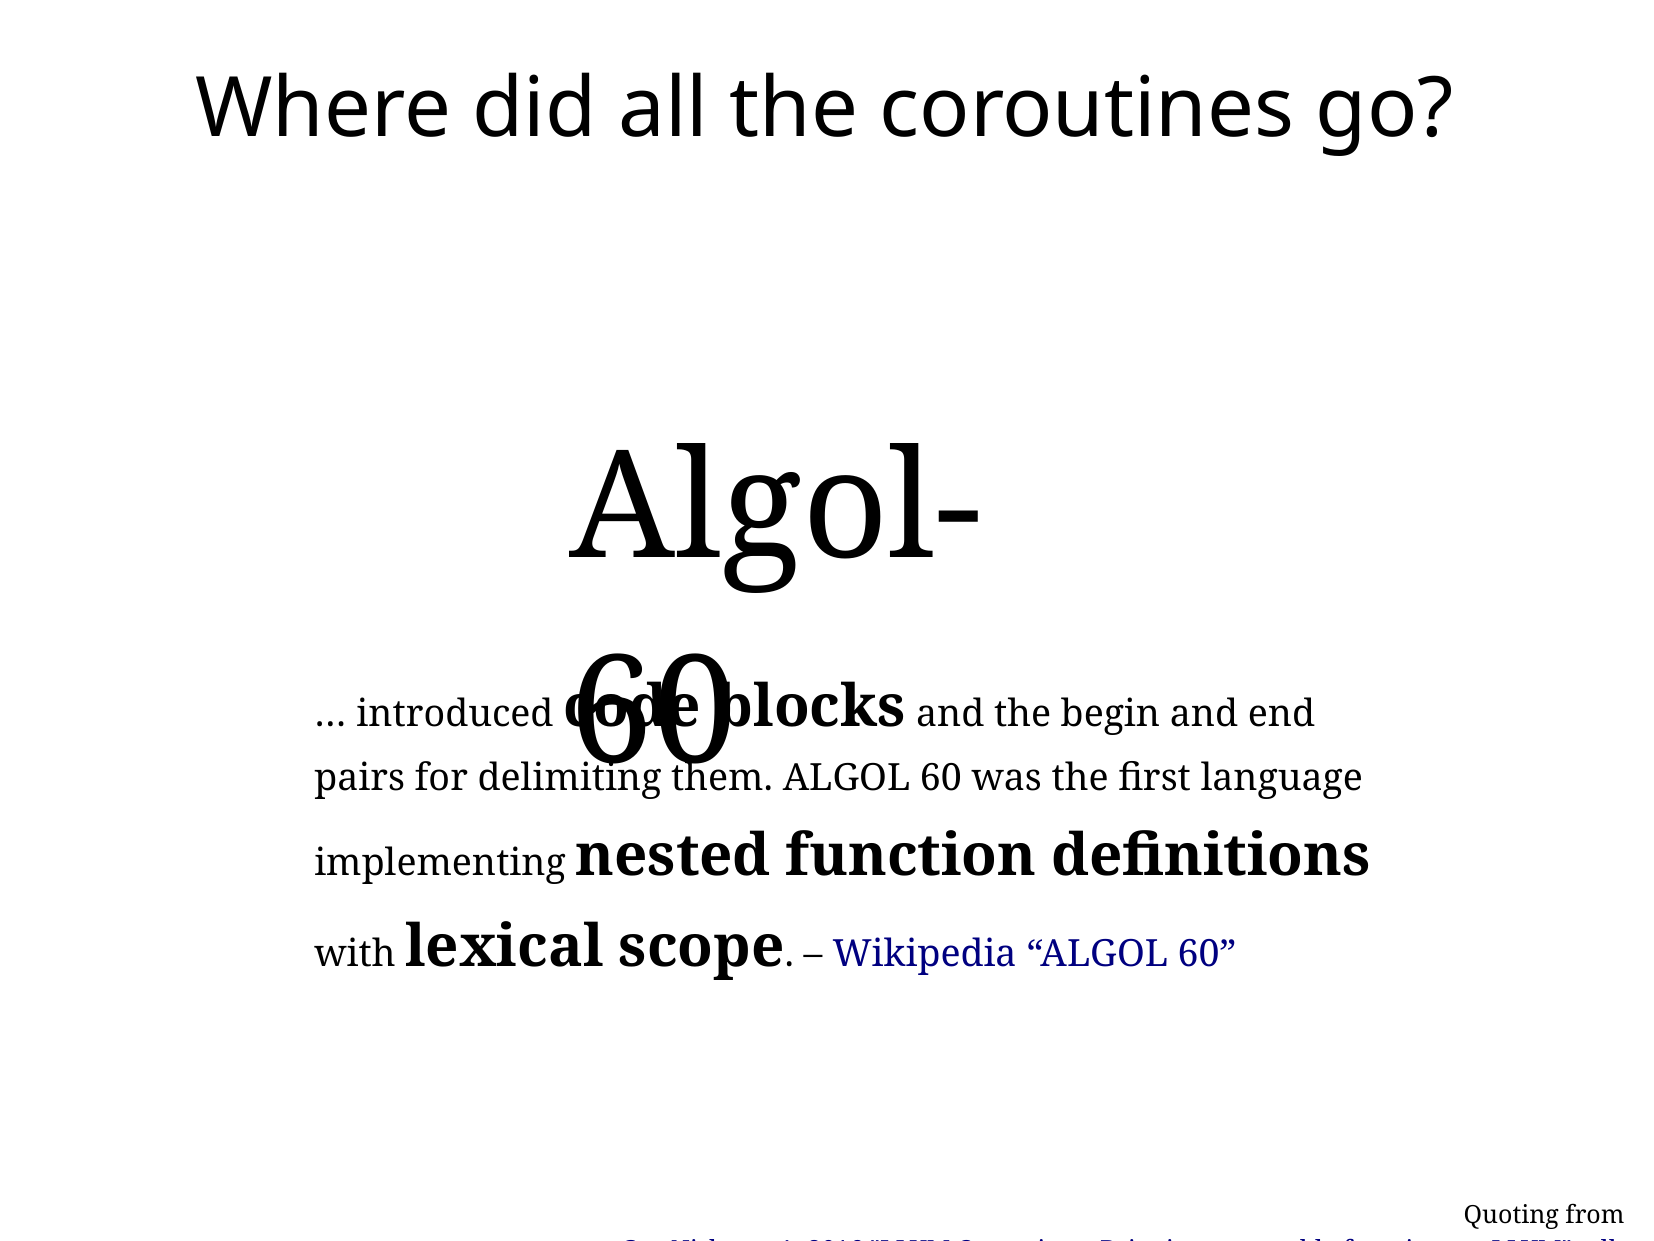

Where did all the coroutines go?
Algol-60
… introduced code blocks and the begin and end pairs for delimiting them. ALGOL 60 was the first language implementing nested function definitions with lexical scope. – Wikipedia “ALGOL 60”
Quoting from Gor Nishanov's 2016 "LLVM Coroutines: Bringing resumable functions to LLVM" talk.